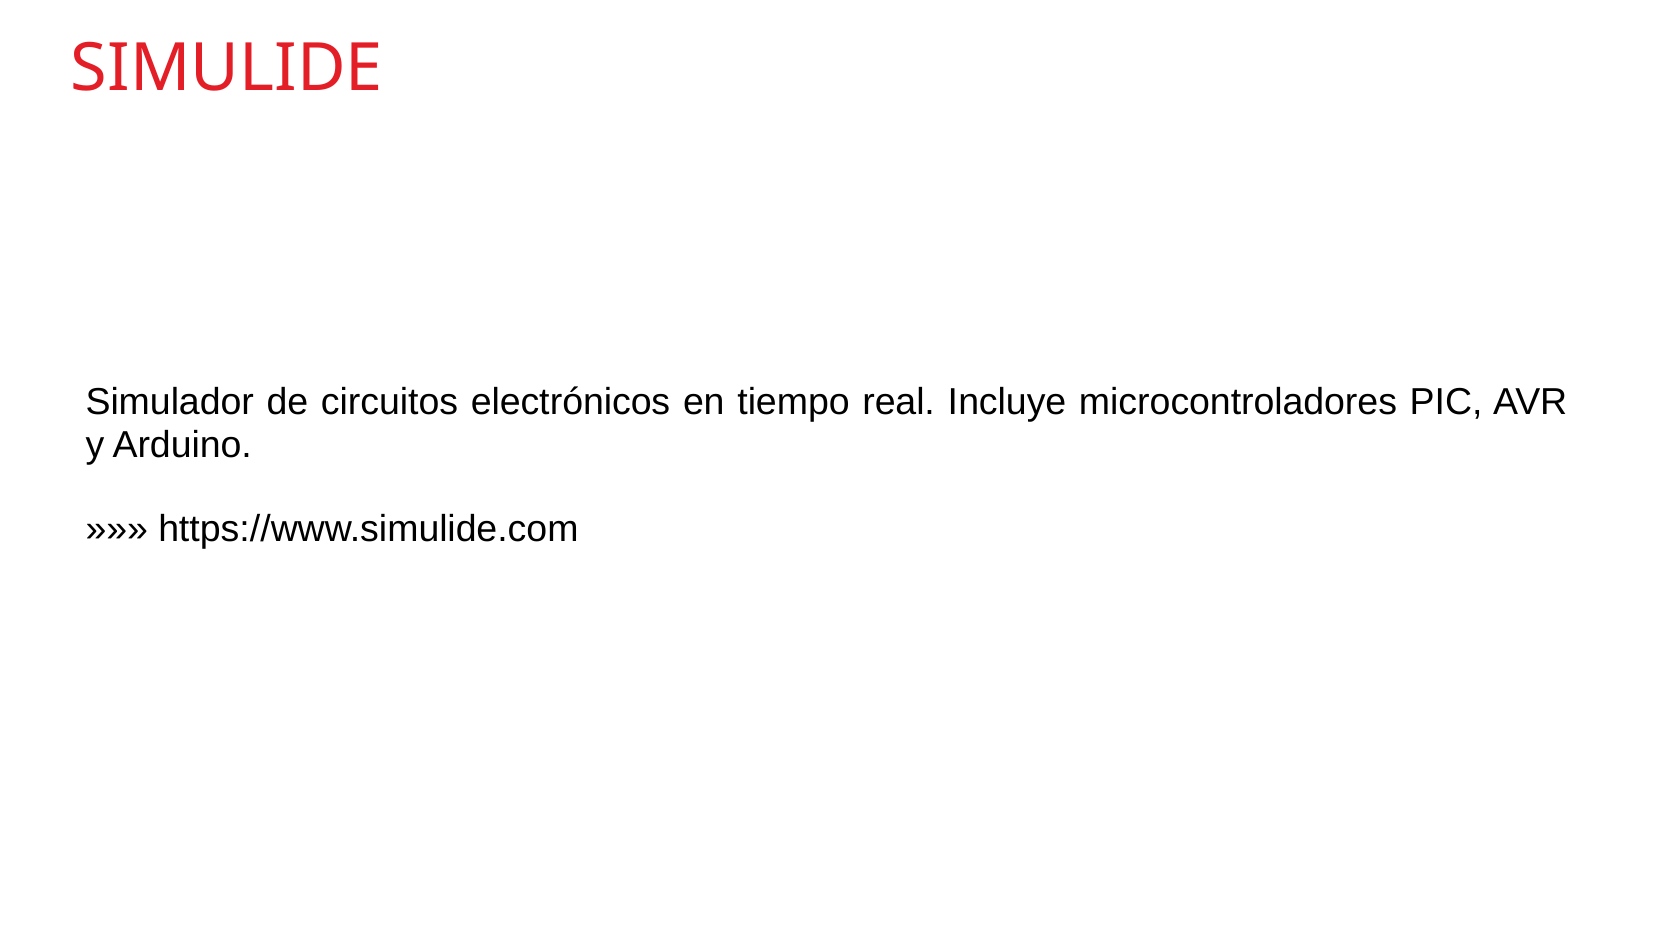

# SIMULIDE
Simulador de circuitos electrónicos en tiempo real. Incluye microcontroladores PIC, AVR y Arduino.
»»» https://www.simulide.com